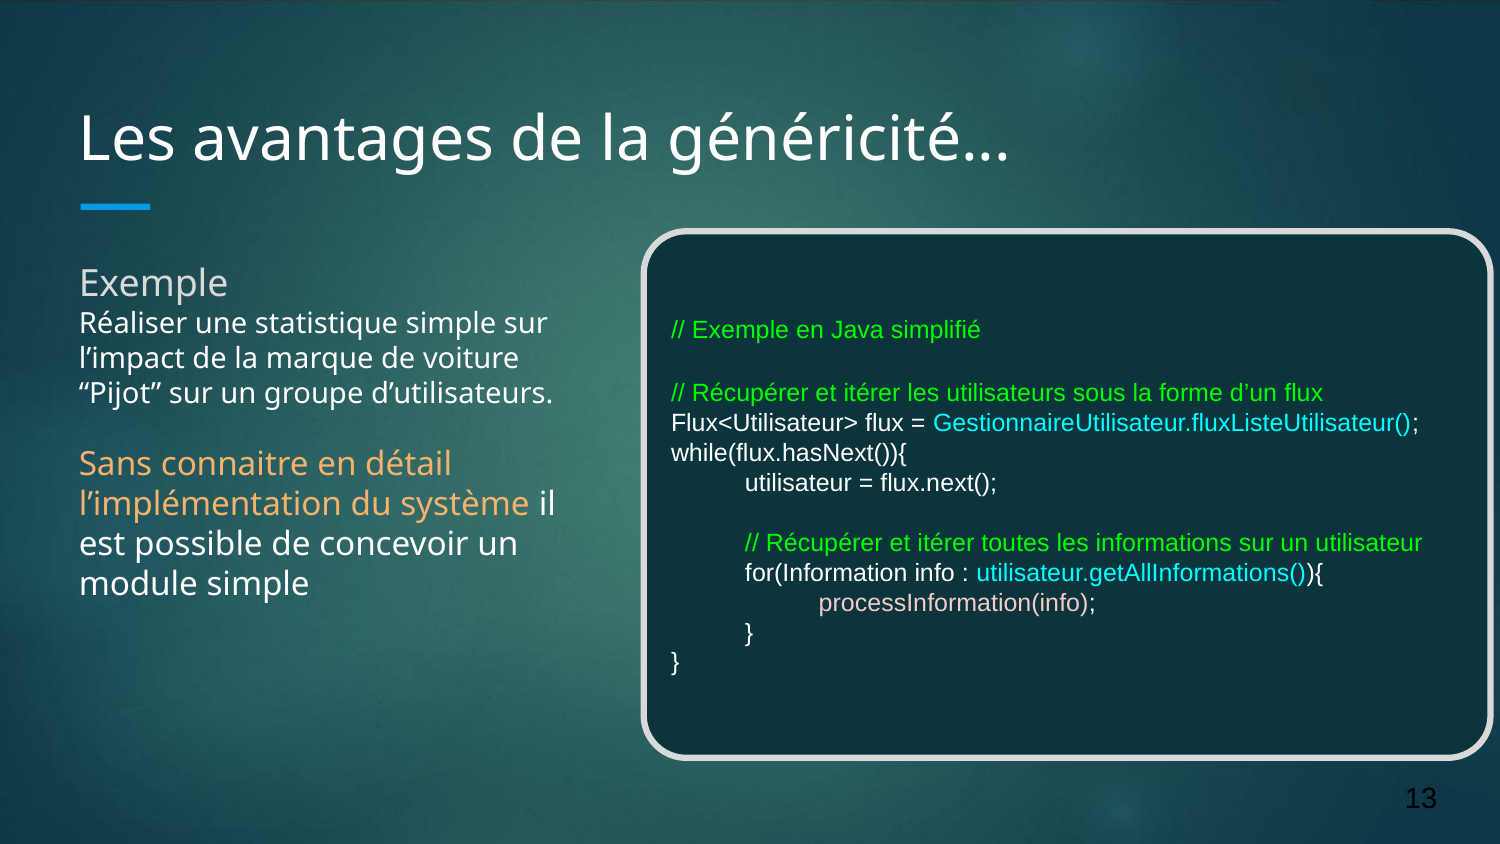

# Les avantages de la généricité...
// Exemple en Java simplifié
// Récupérer et itérer les utilisateurs sous la forme d’un flux
Flux<Utilisateur> flux = GestionnaireUtilisateur.fluxListeUtilisateur();
while(flux.hasNext()){
	utilisateur = flux.next();
	// Récupérer et itérer toutes les informations sur un utilisateur
	for(Information info : utilisateur.getAllInformations()){
		processInformation(info);
	}
}
Exemple
Réaliser une statistique simple sur l’impact de la marque de voiture “Pijot” sur un groupe d’utilisateurs.
Sans connaitre en détail l’implémentation du système il est possible de concevoir un module simple